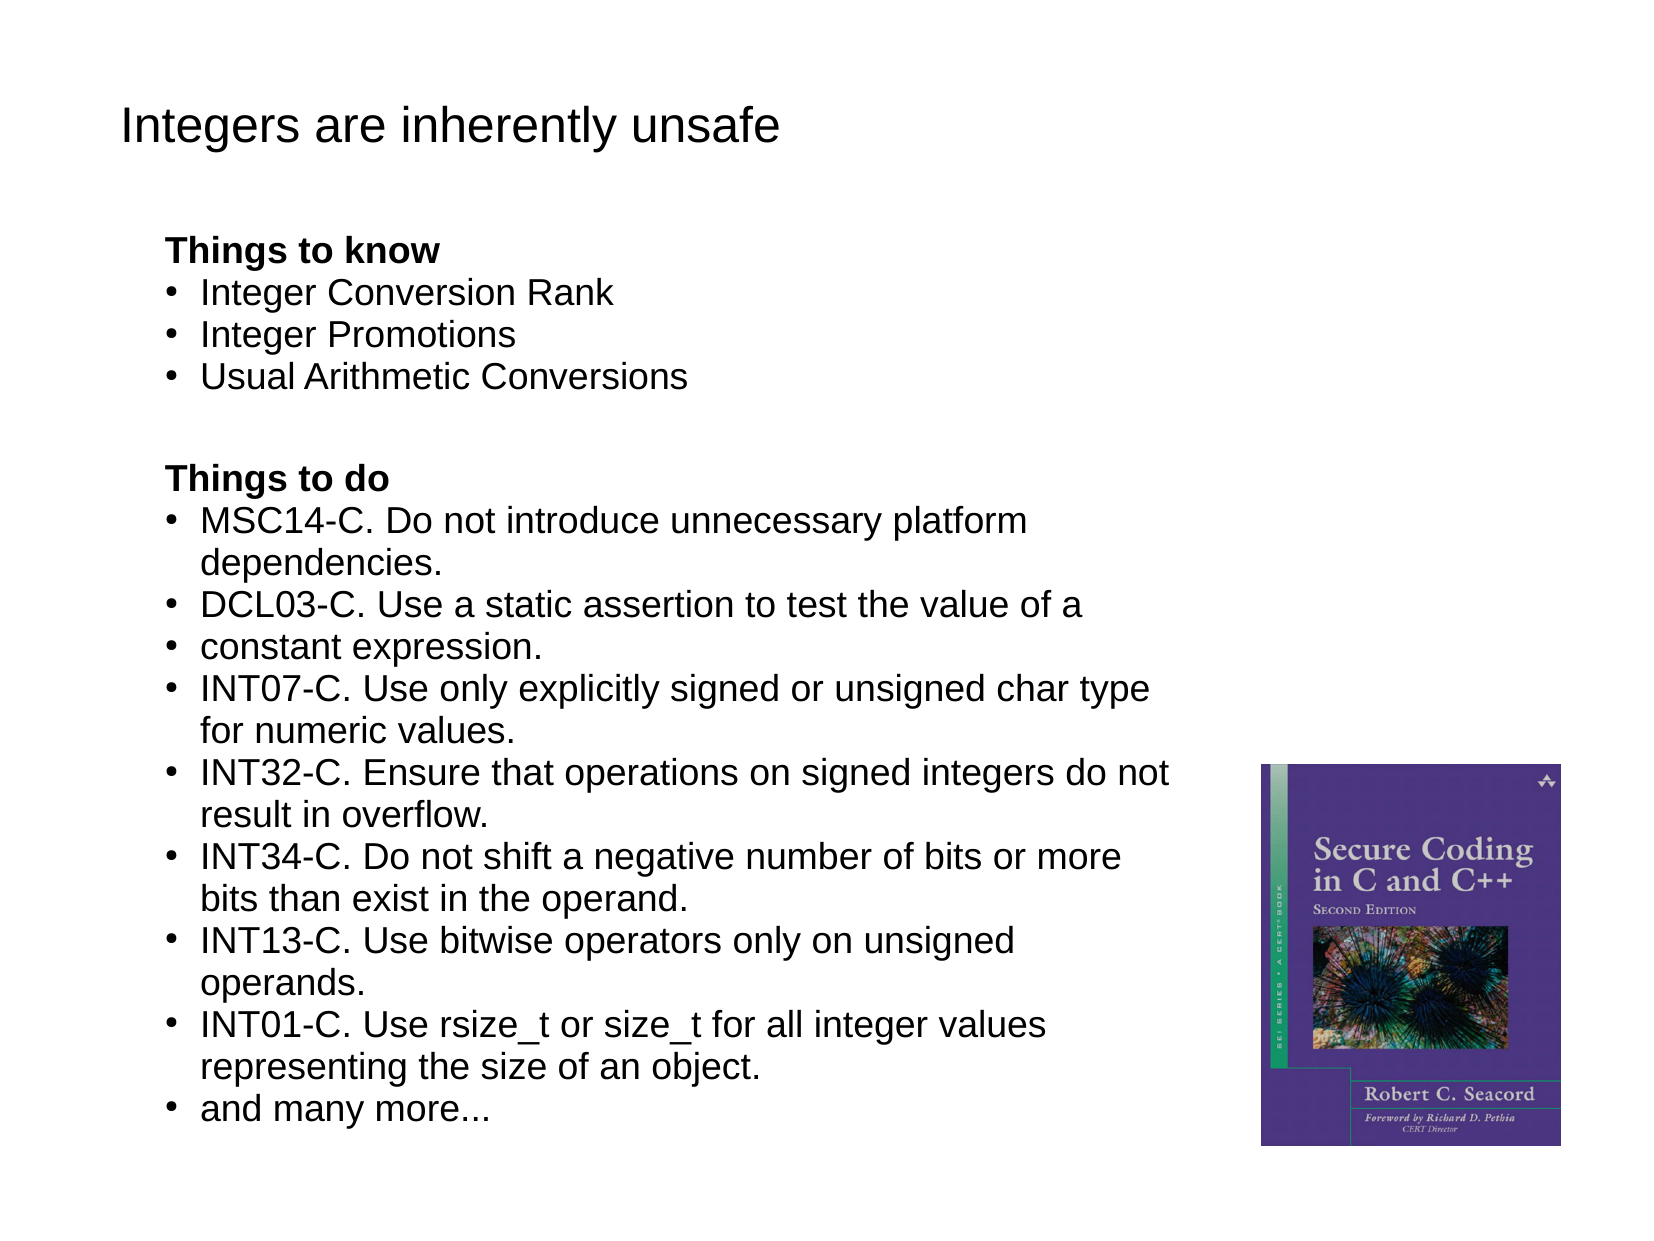

Integers are inherently unsafe
Things to know
Integer Conversion Rank
Integer Promotions
Usual Arithmetic Conversions
Things to do
MSC14-C. Do not introduce unnecessary platform dependencies.
DCL03-C. Use a static assertion to test the value of a
constant expression.
INT07-C. Use only explicitly signed or unsigned char type for numeric values.
INT32-C. Ensure that operations on signed integers do not result in overflow.
INT34-C. Do not shift a negative number of bits or more bits than exist in the operand.
INT13-C. Use bitwise operators only on unsigned operands.
INT01-C. Use rsize_t or size_t for all integer values representing the size of an object.
and many more...